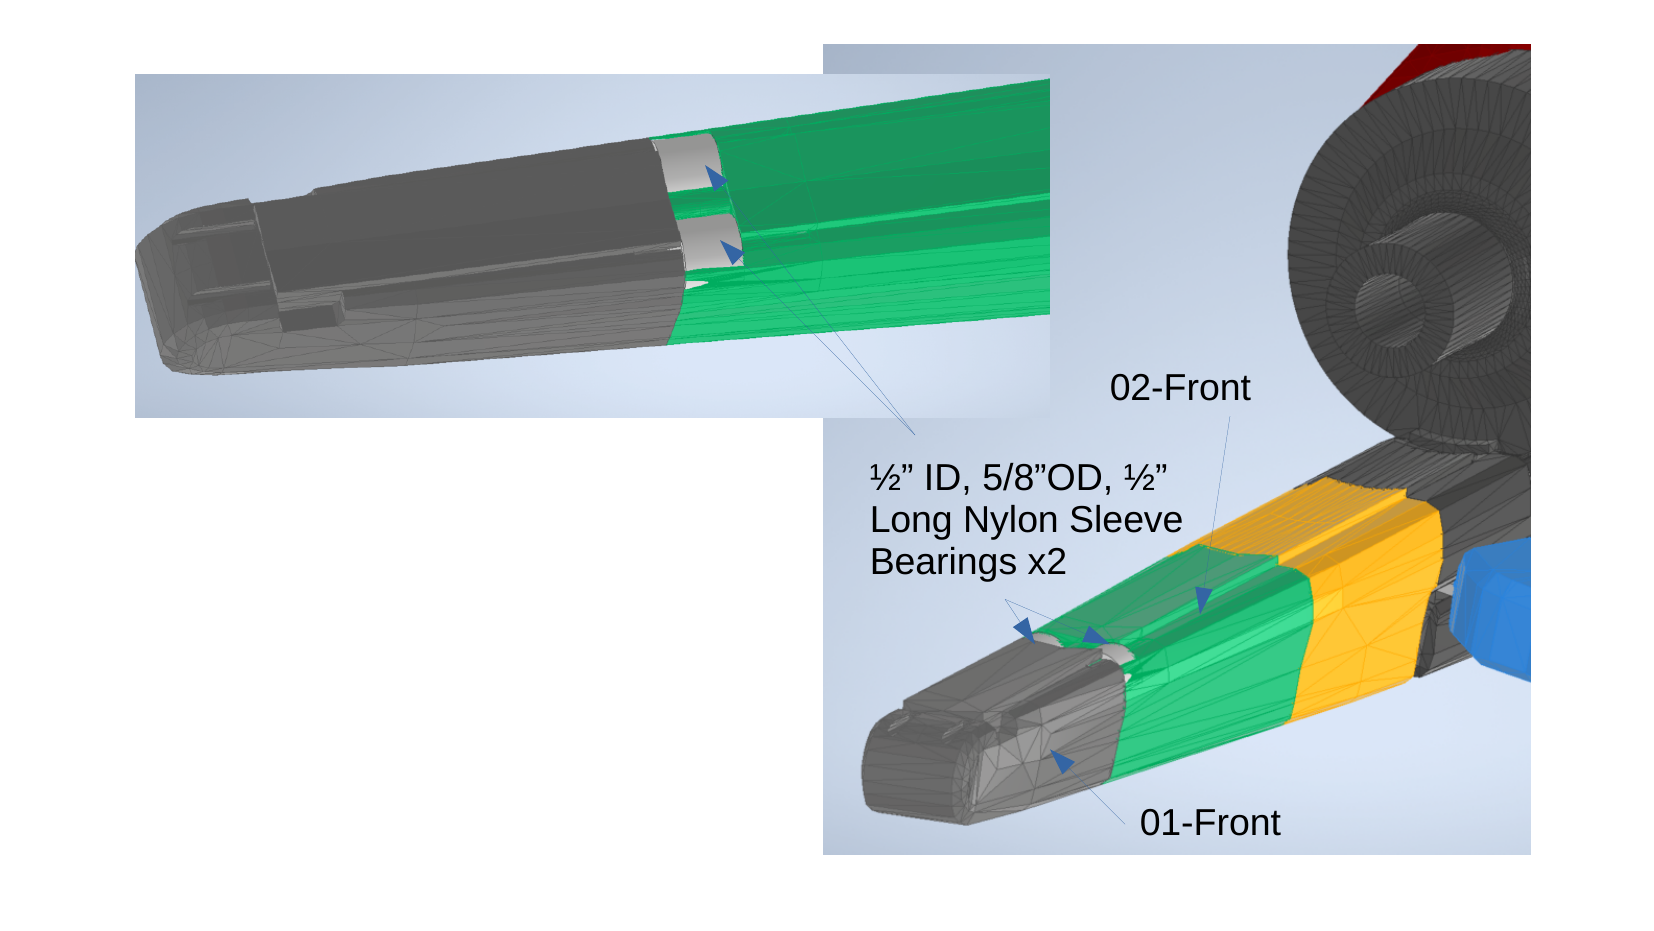

02-Front
½” ID, 5/8”OD, ½” Long Nylon Sleeve Bearings x2
01-Front